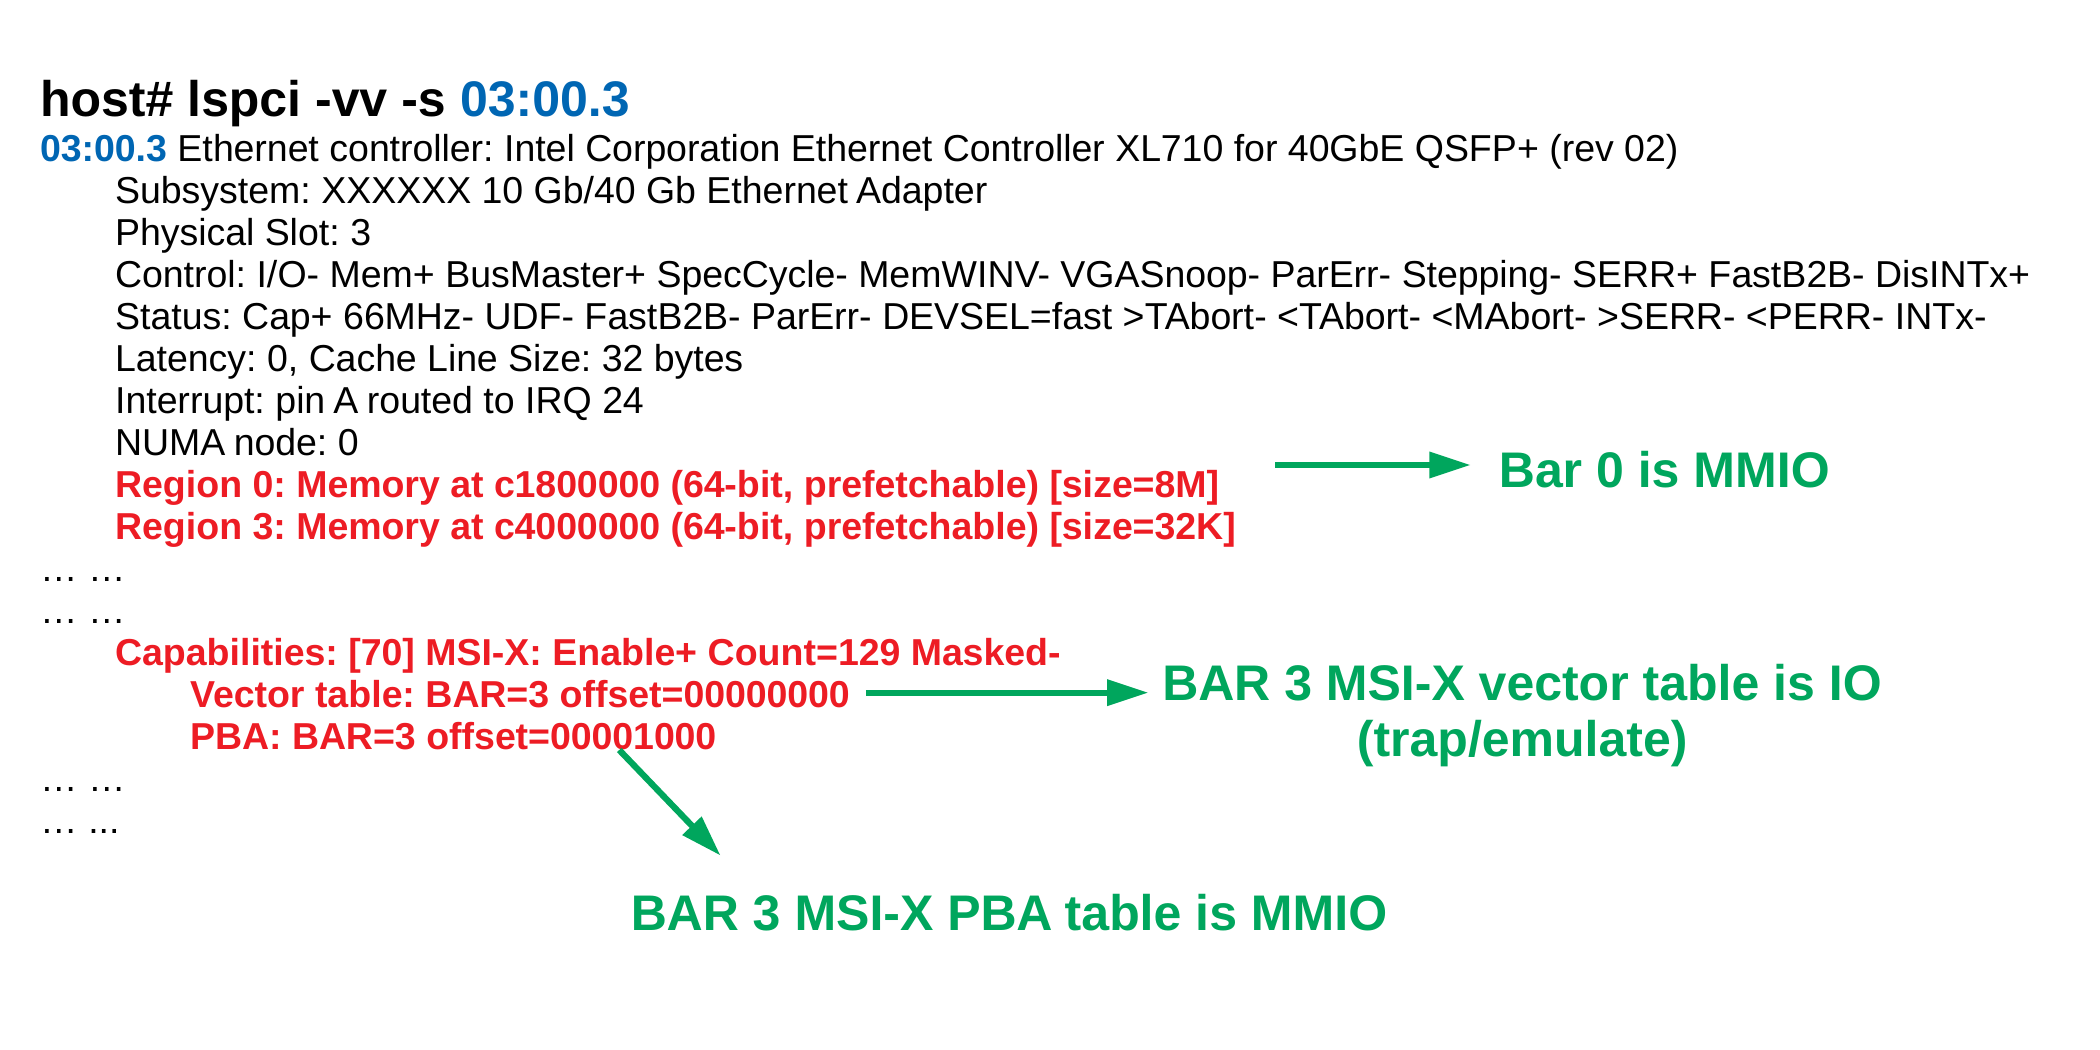

host# lspci -vv -s 03:00.3
03:00.3 Ethernet controller: Intel Corporation Ethernet Controller XL710 for 40GbE QSFP+ (rev 02)
	Subsystem: XXXXXX 10 Gb/40 Gb Ethernet Adapter
	Physical Slot: 3
	Control: I/O- Mem+ BusMaster+ SpecCycle- MemWINV- VGASnoop- ParErr- Stepping- SERR+ FastB2B- DisINTx+
	Status: Cap+ 66MHz- UDF- FastB2B- ParErr- DEVSEL=fast >TAbort- <TAbort- <MAbort- >SERR- <PERR- INTx-
	Latency: 0, Cache Line Size: 32 bytes
	Interrupt: pin A routed to IRQ 24
	NUMA node: 0
	Region 0: Memory at c1800000 (64-bit, prefetchable) [size=8M]
	Region 3: Memory at c4000000 (64-bit, prefetchable) [size=32K]
… …
… …
	Capabilities: [70] MSI-X: Enable+ Count=129 Masked-
		Vector table: BAR=3 offset=00000000
		PBA: BAR=3 offset=00001000
… …
… ...
Bar 0 is MMIO
BAR 3 MSI-X vector table is IO
(trap/emulate)
BAR 3 MSI-X PBA table is MMIO